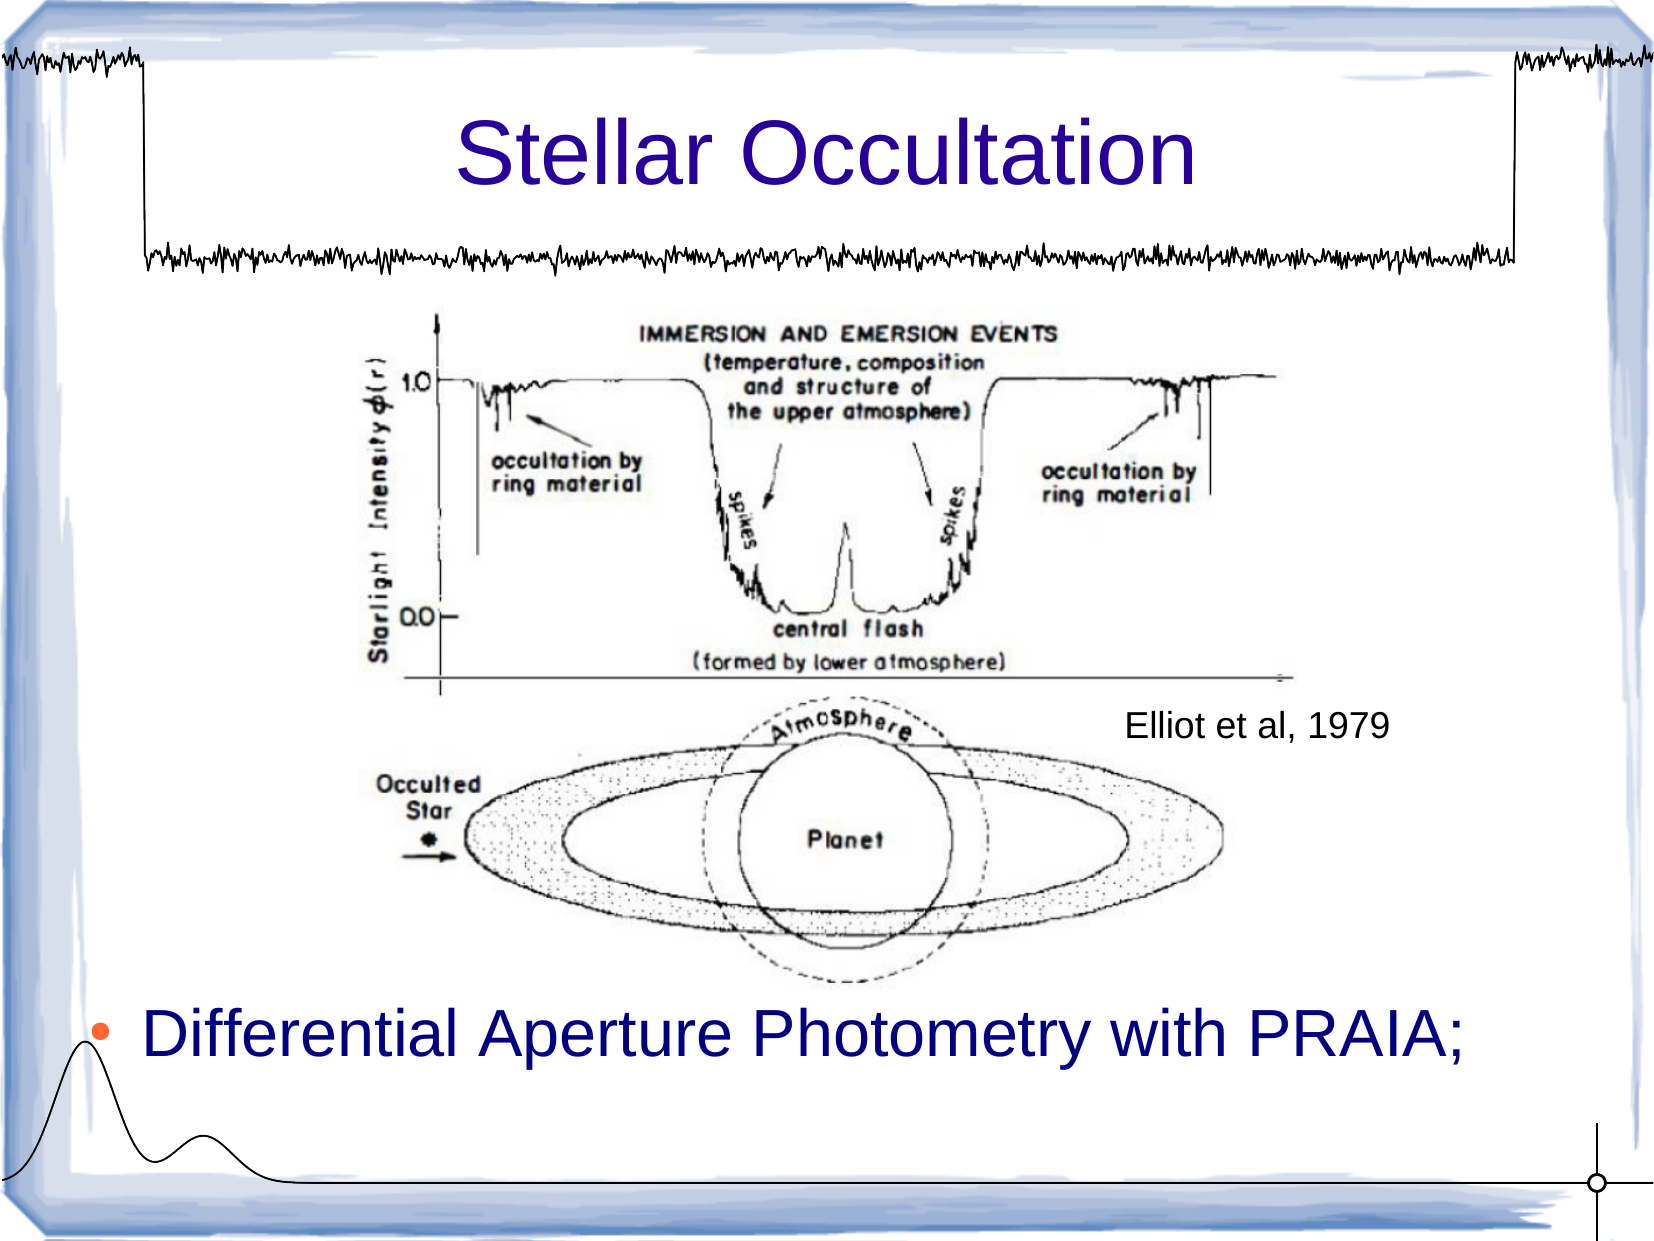

# Stellar Occultation
Differential Aperture Photometry with PRAIA;
Elliot et al, 1979